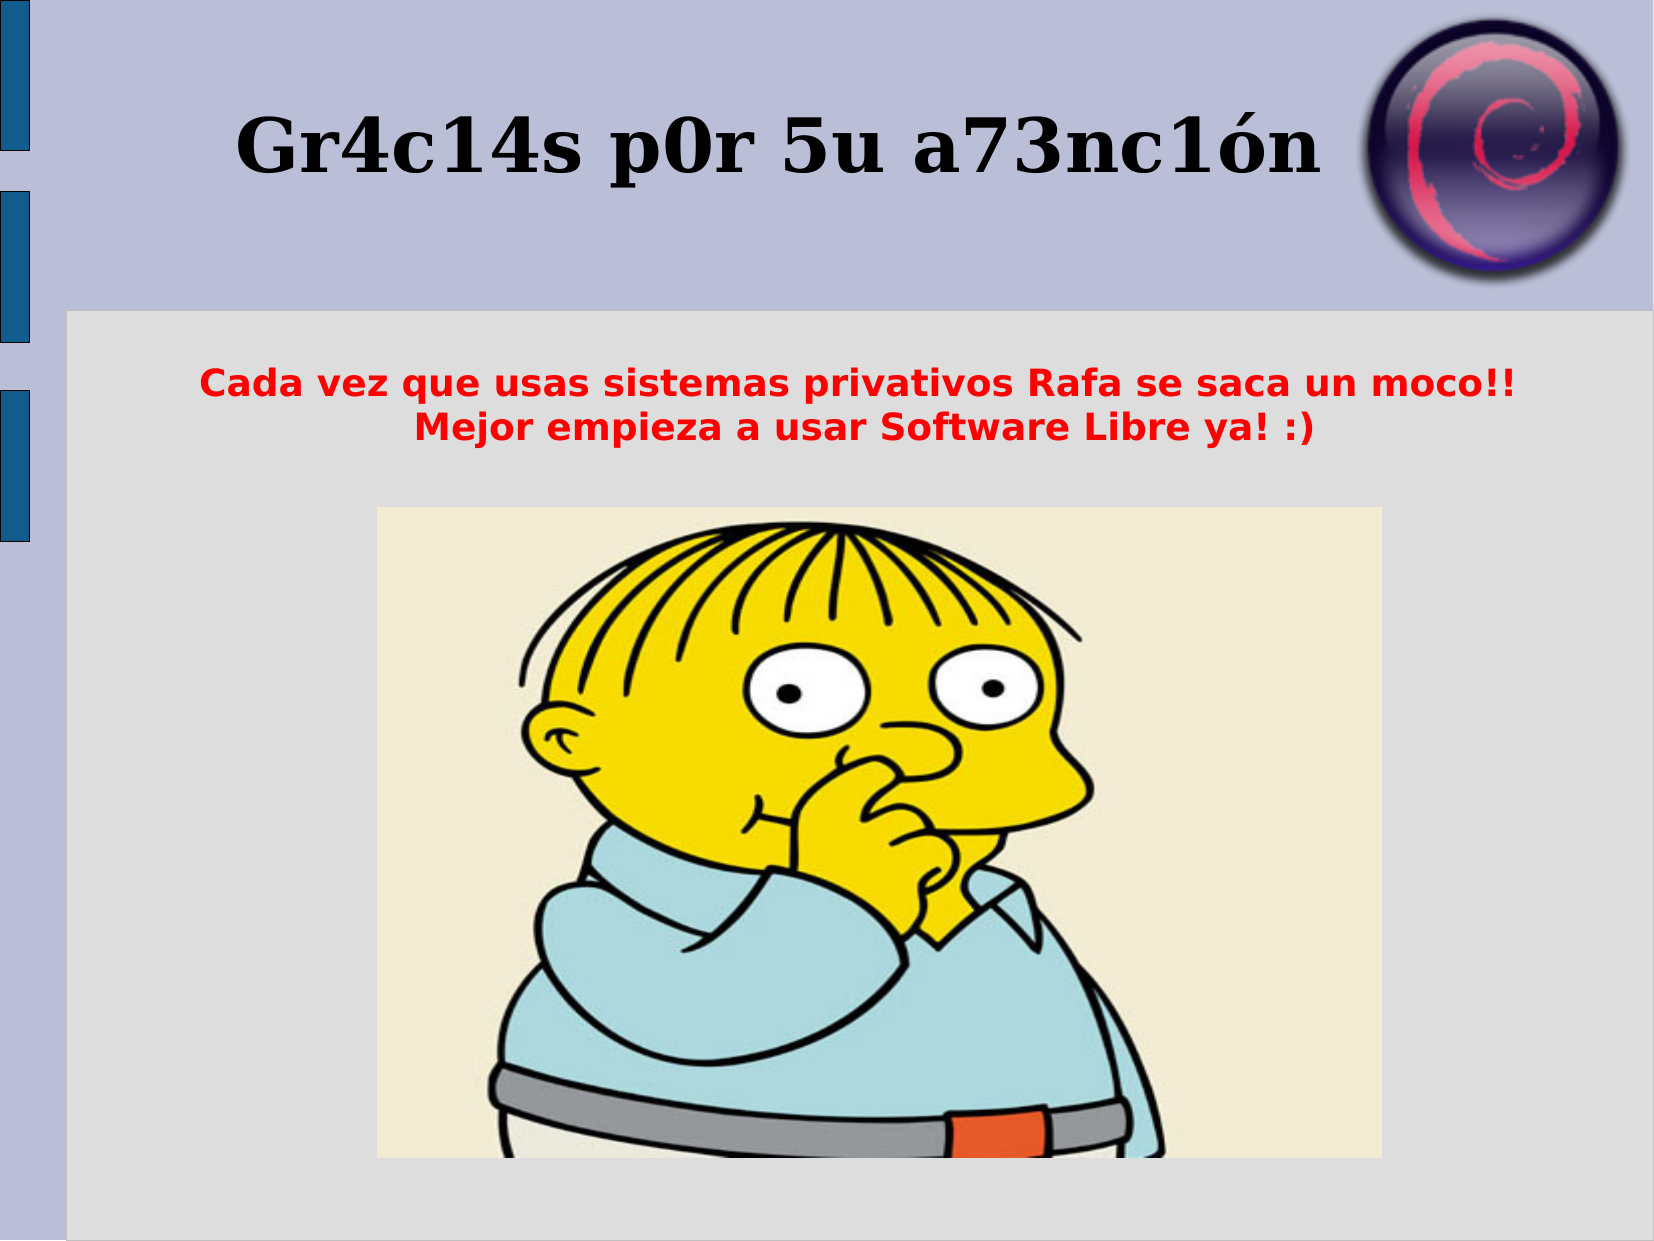

Gr4c14s p0r 5u a73nc1ón
Cada vez que usas sistemas privativos Rafa se saca un moco!!
Mejor empieza a usar Software Libre ya! :)